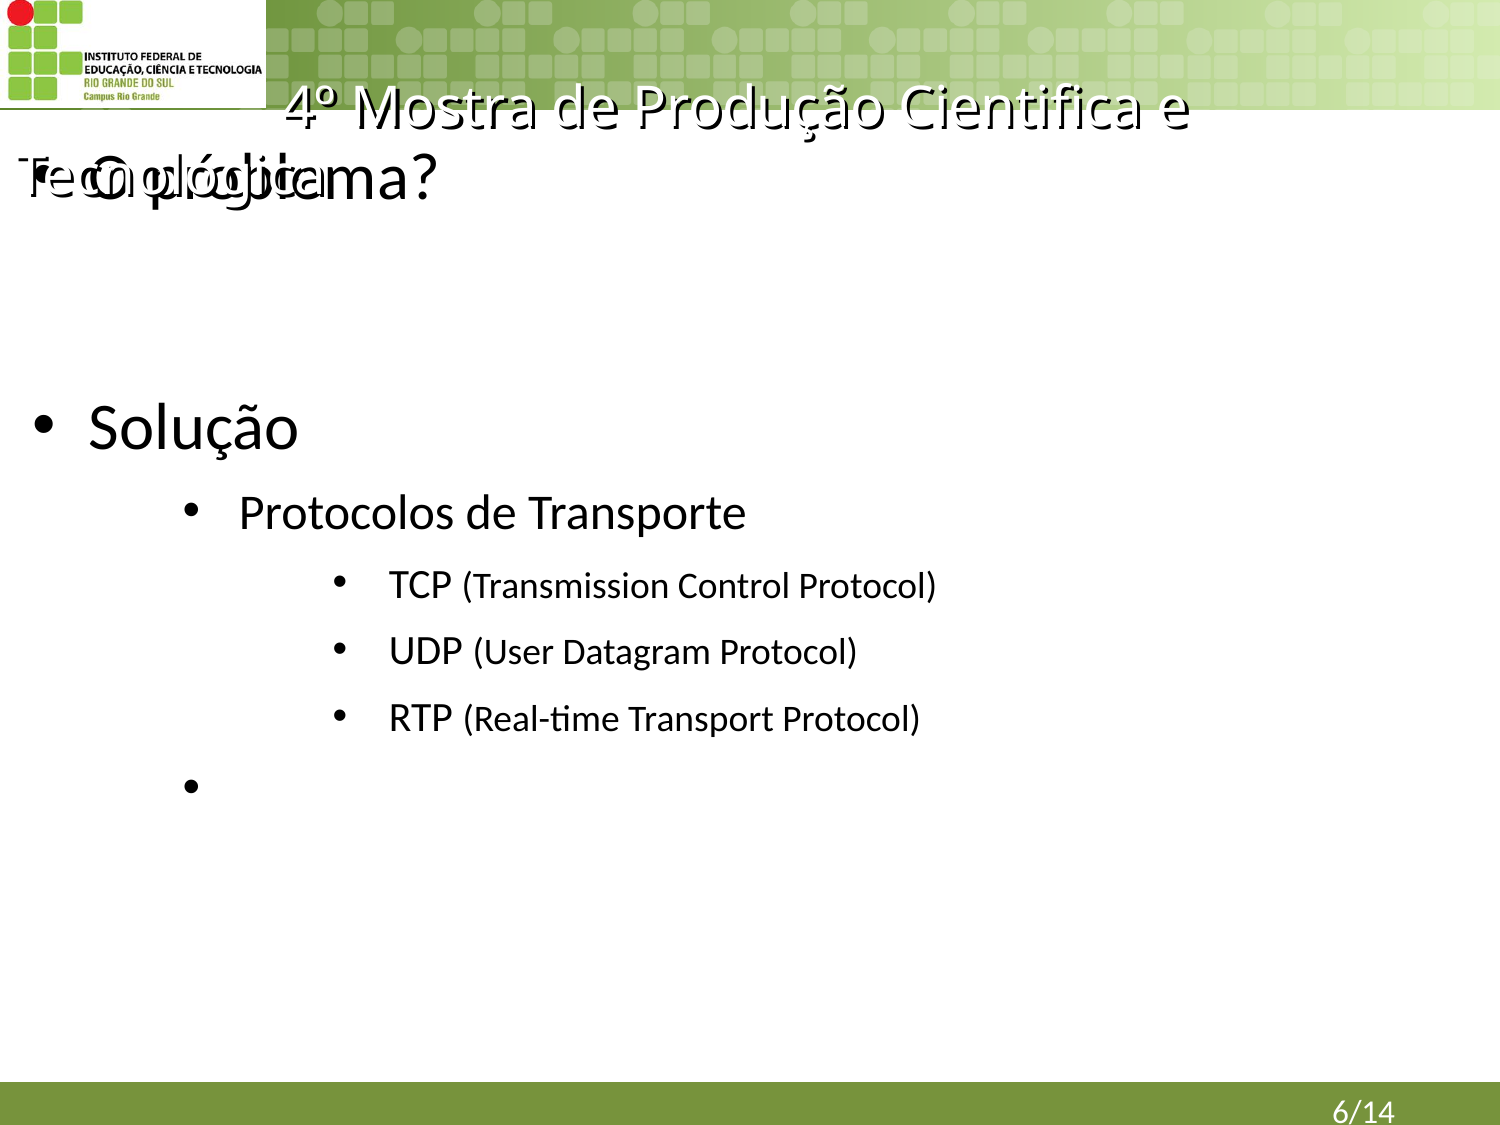

4º Mostra de Produção Cientifica e Tecnológica
# O problema?
Solução
Protocolos de Transporte
TCP (Transmission Control Protocol)
UDP (User Datagram Protocol)
RTP (Real-time Transport Protocol)
Streaming de vídeo usando redes TCP/IP em Robótica Móvel